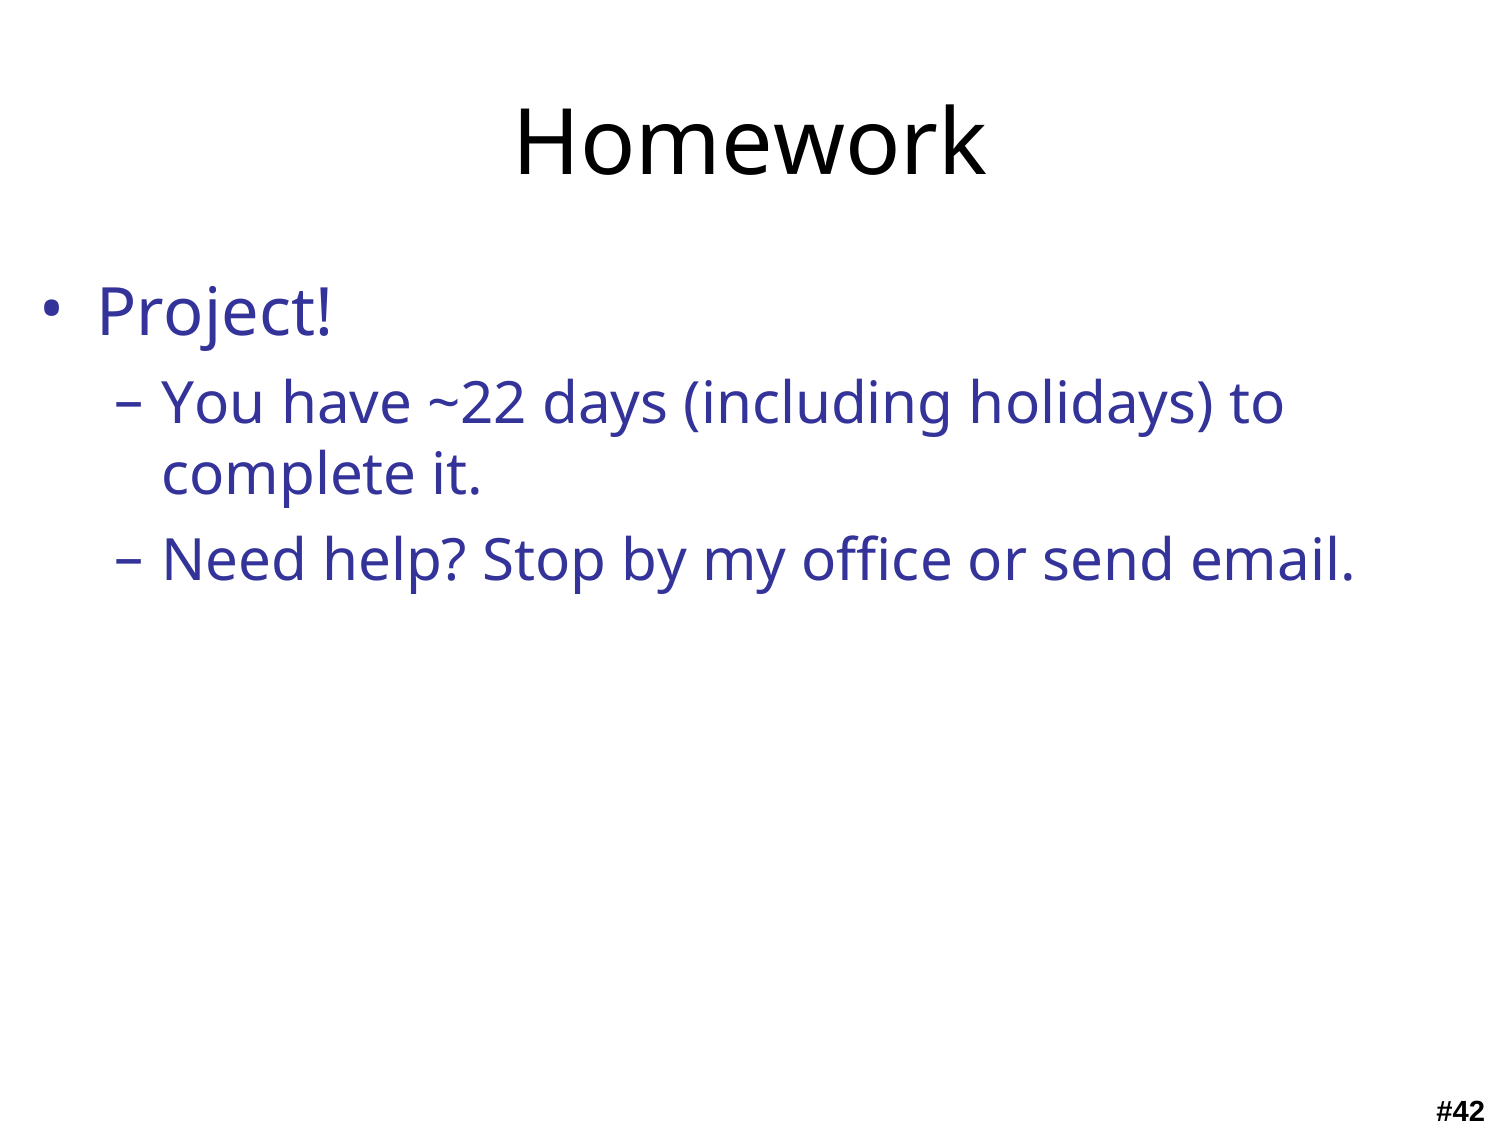

# Homework
Project!
You have ~22 days (including holidays) to complete it.
Need help? Stop by my office or send email.
42